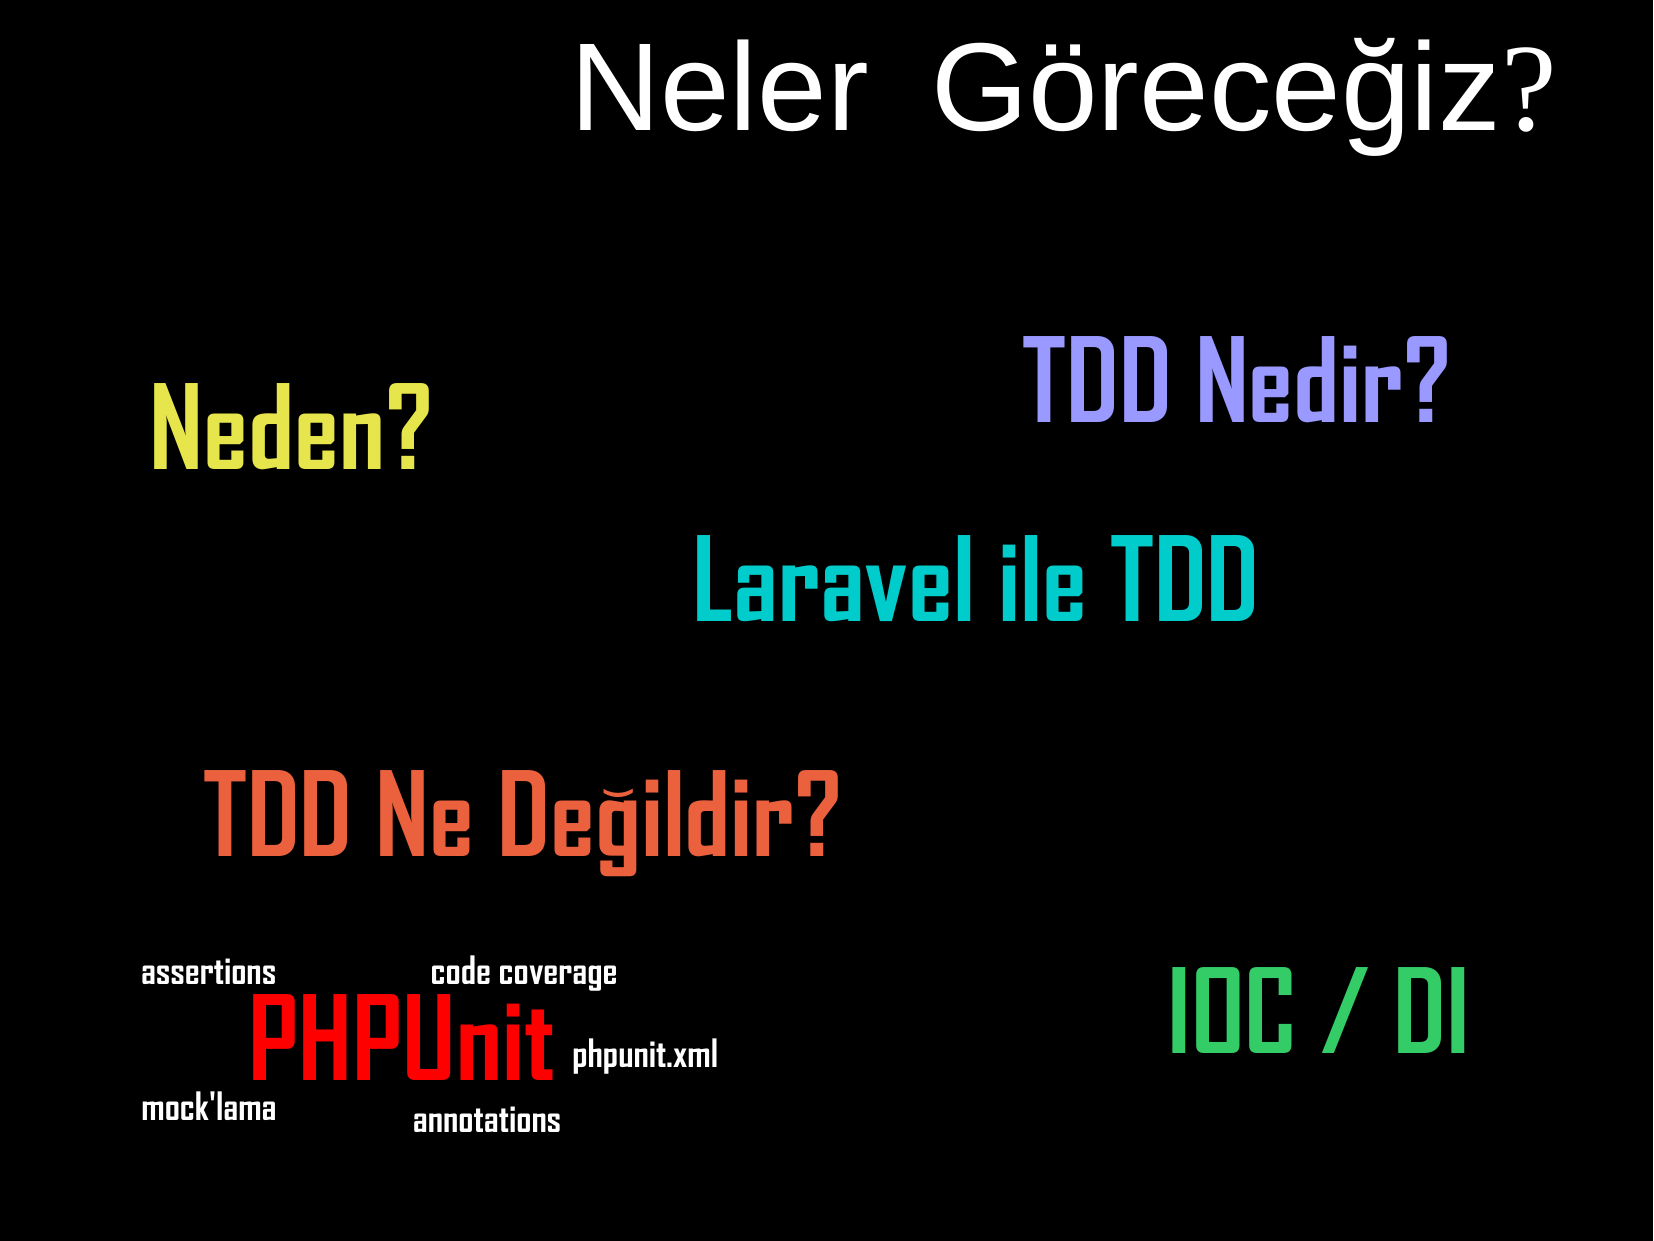

Neler Göreceğiz?
TDD Nedir?
Neden?
Laravel ile TDD
TDD Ne Değildir?
IOC / DI
assertions
code coverage
PHPUnit
phpunit.xml
mock'lama
annotations